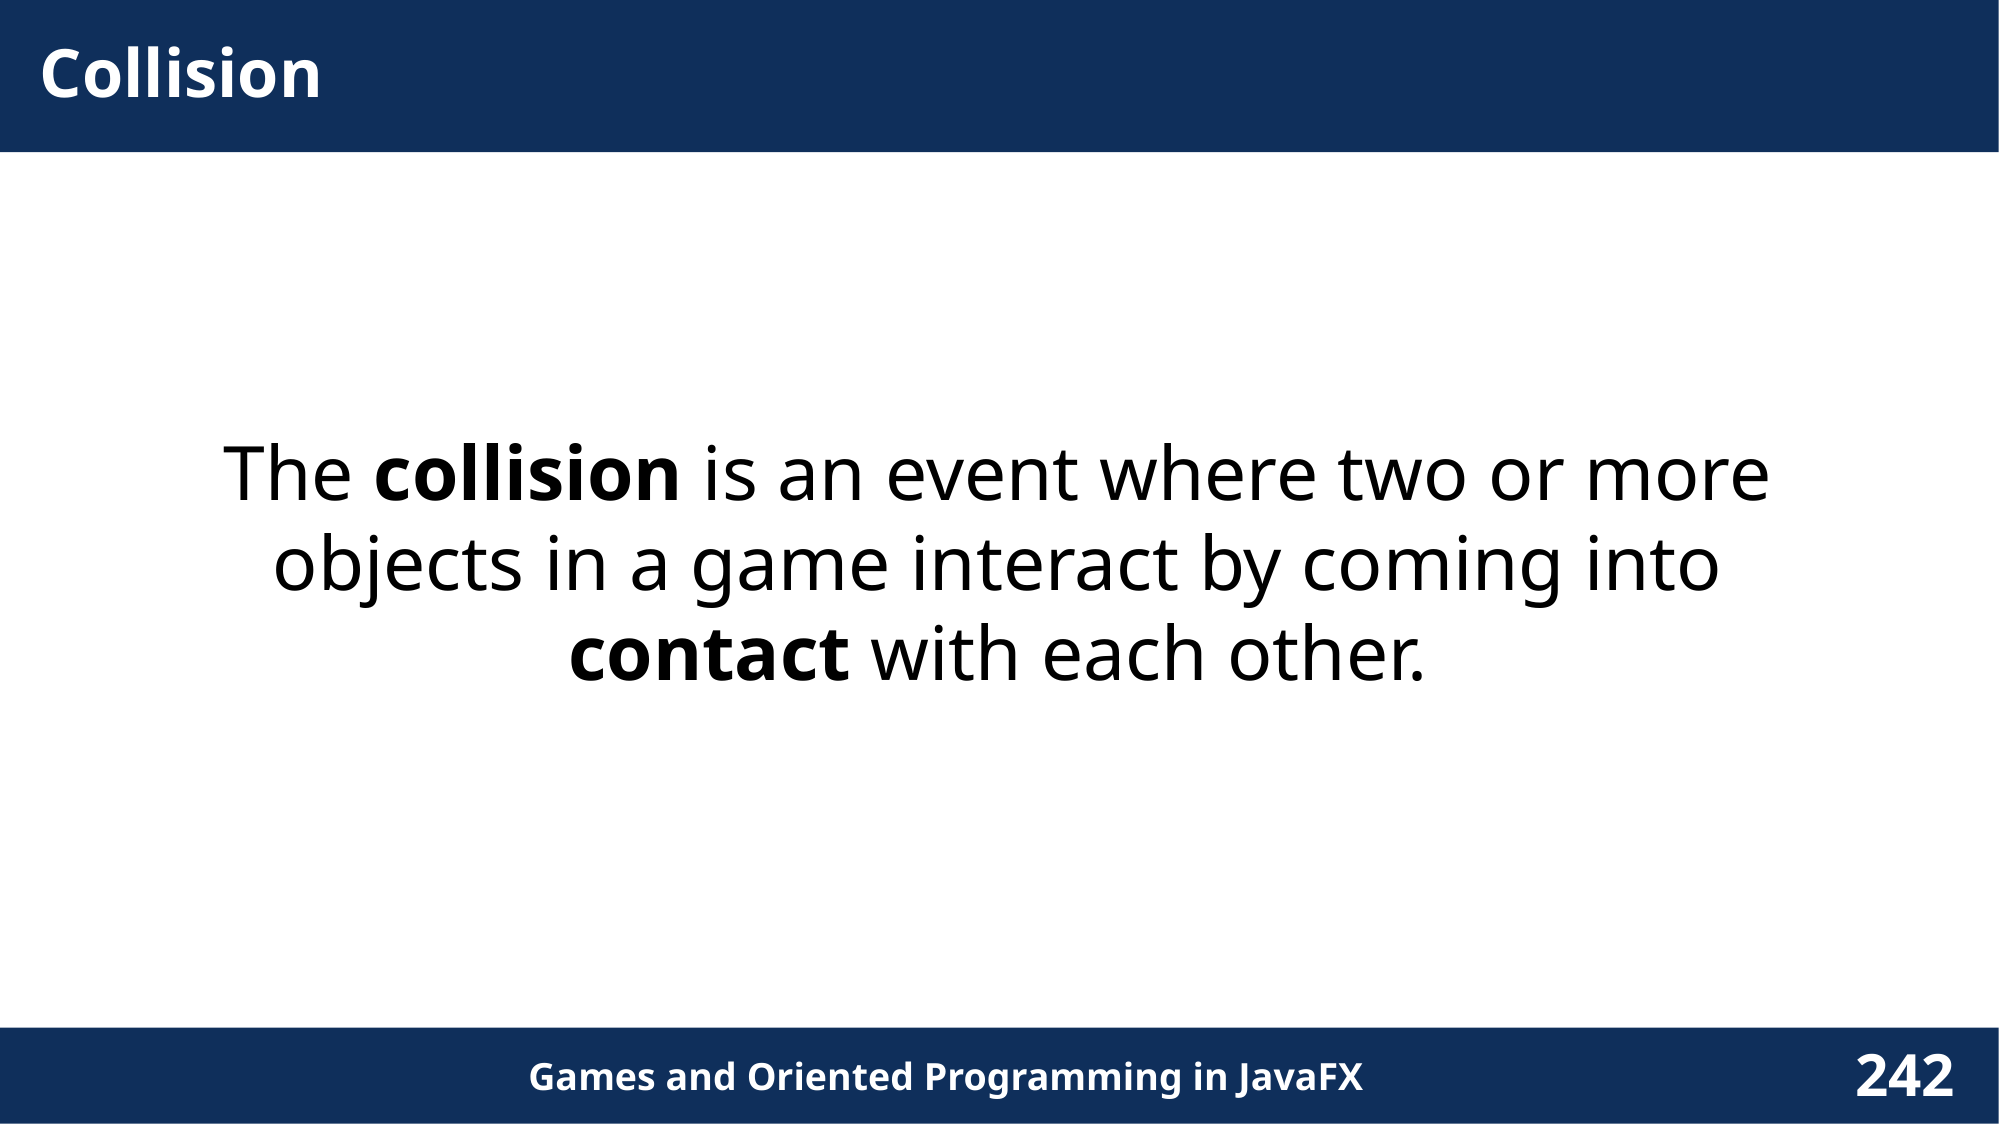

Collision
The collision is an event where two or more objects in a game interact by coming into contact with each other.